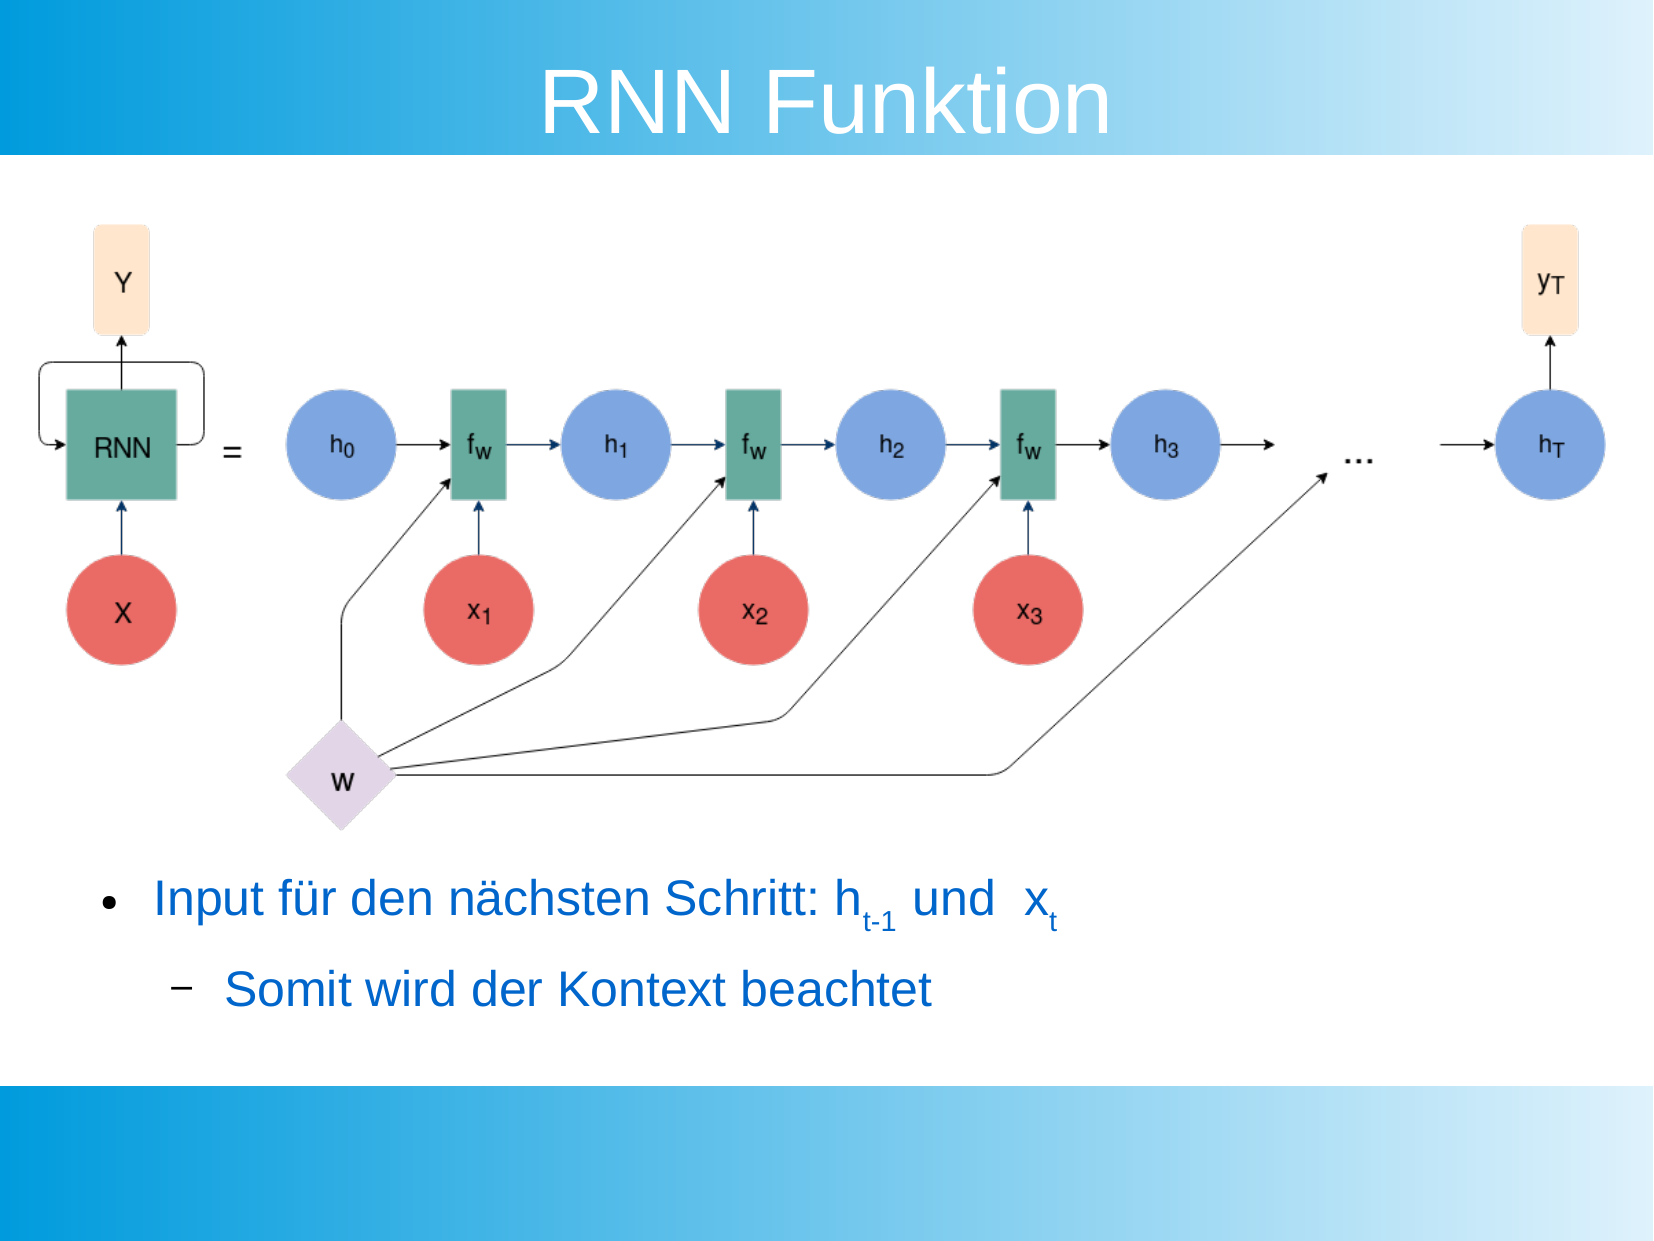

# RNN Funktion
Input für den nächsten Schritt: ht-1 und xt
Somit wird der Kontext beachtet